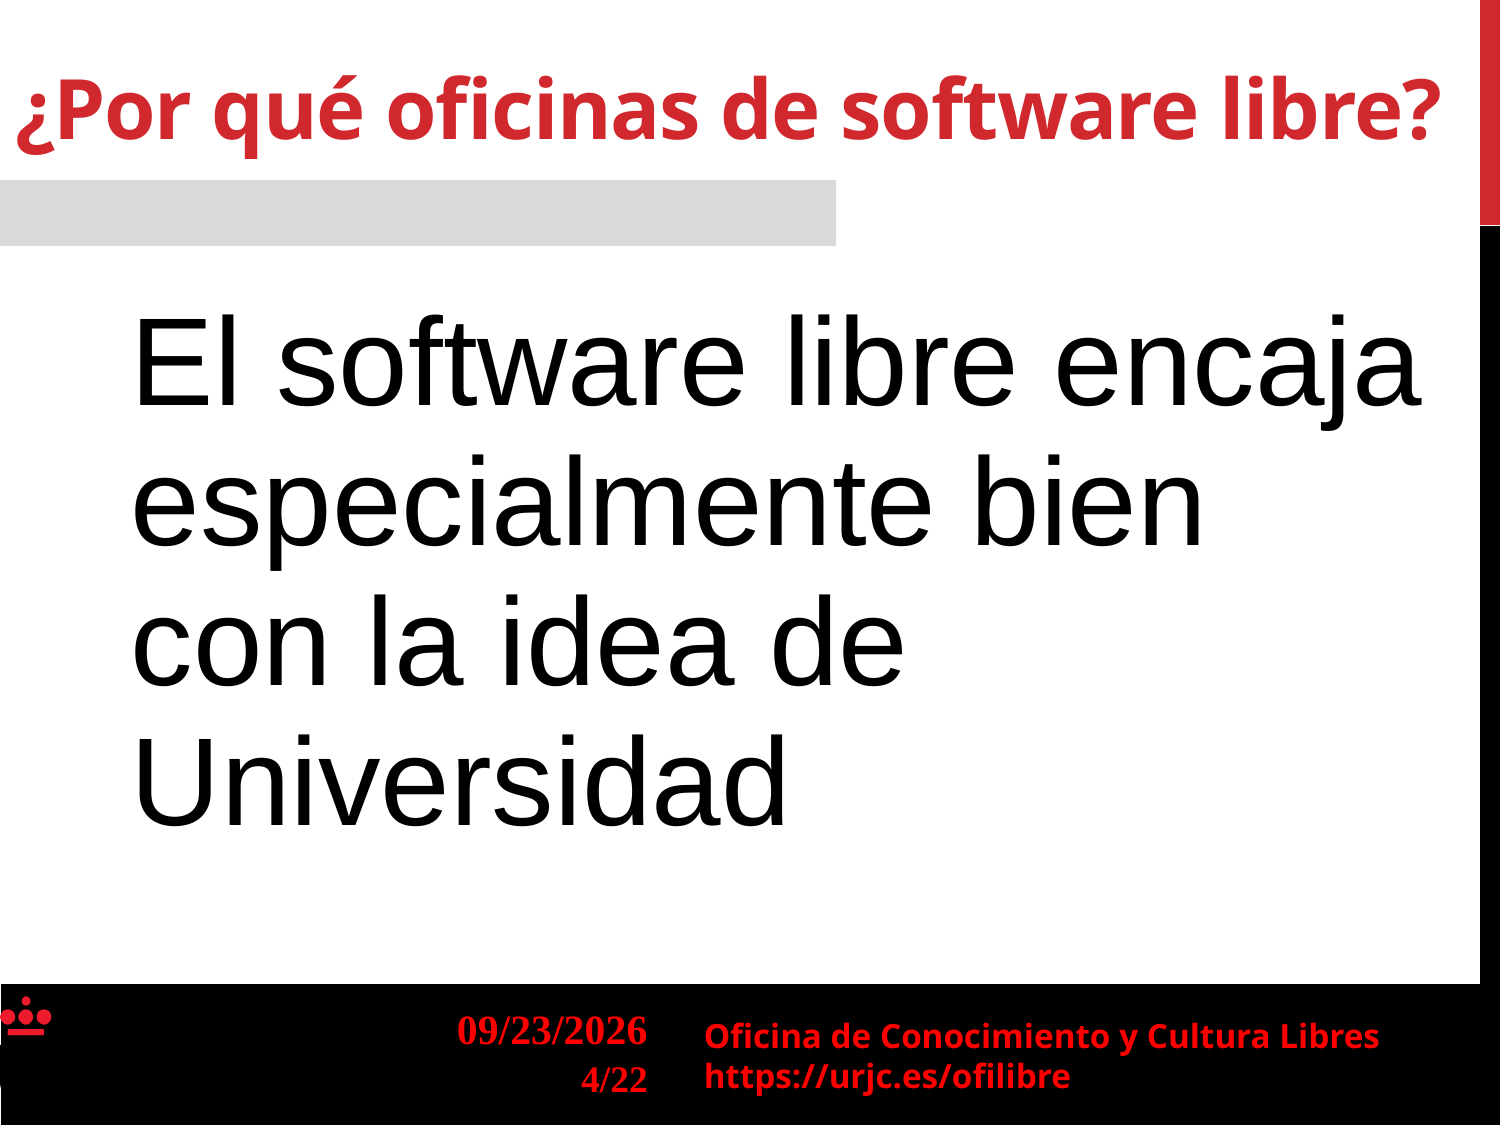

¿Por qué oficinas de software libre?
# El software libre encaja especialmente bien con la idea de Universidad